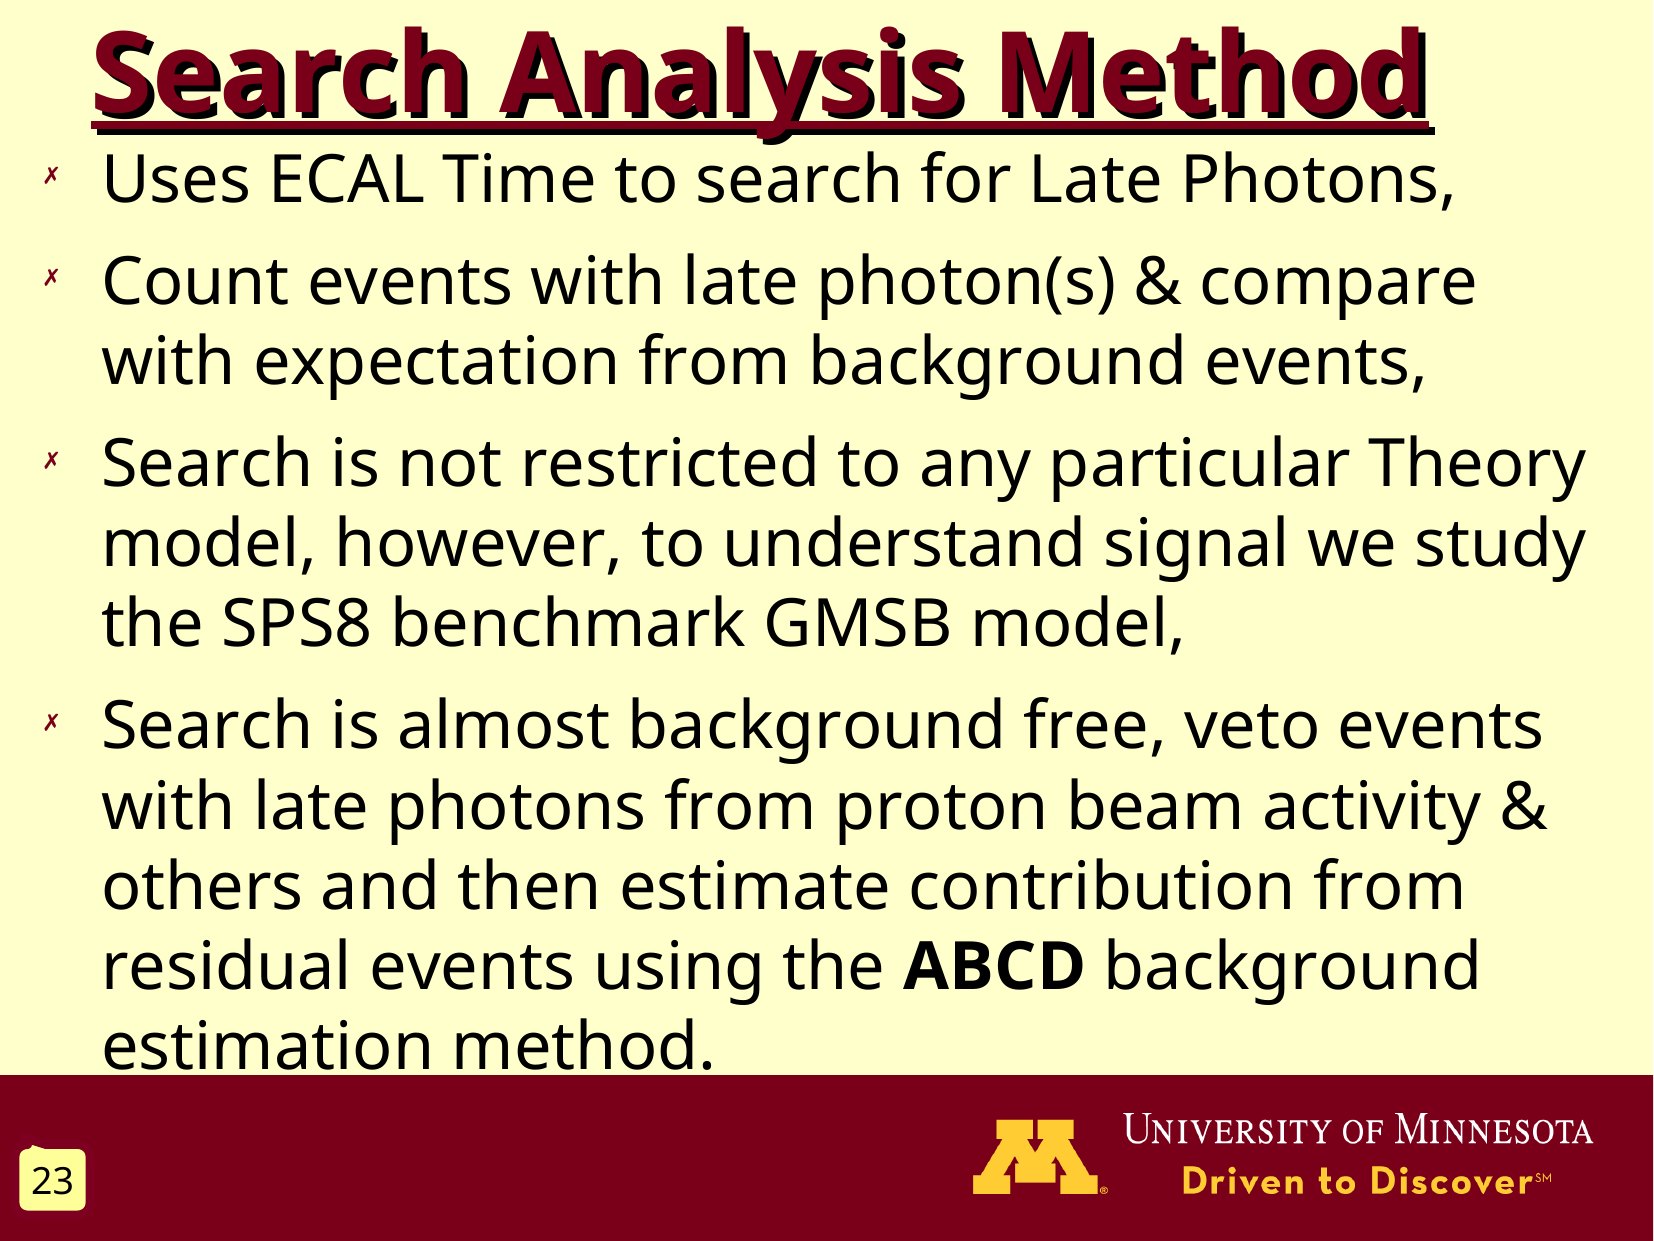

# Search Analysis Method
Uses ECAL Time to search for Late Photons,
Count events with late photon(s) & compare with expectation from background events,
Search is not restricted to any particular Theory model, however, to understand signal we study the SPS8 benchmark GMSB model,
Search is almost background free, veto events with late photons from proton beam activity & others and then estimate contribution from residual events using the ABCD background estimation method.
23